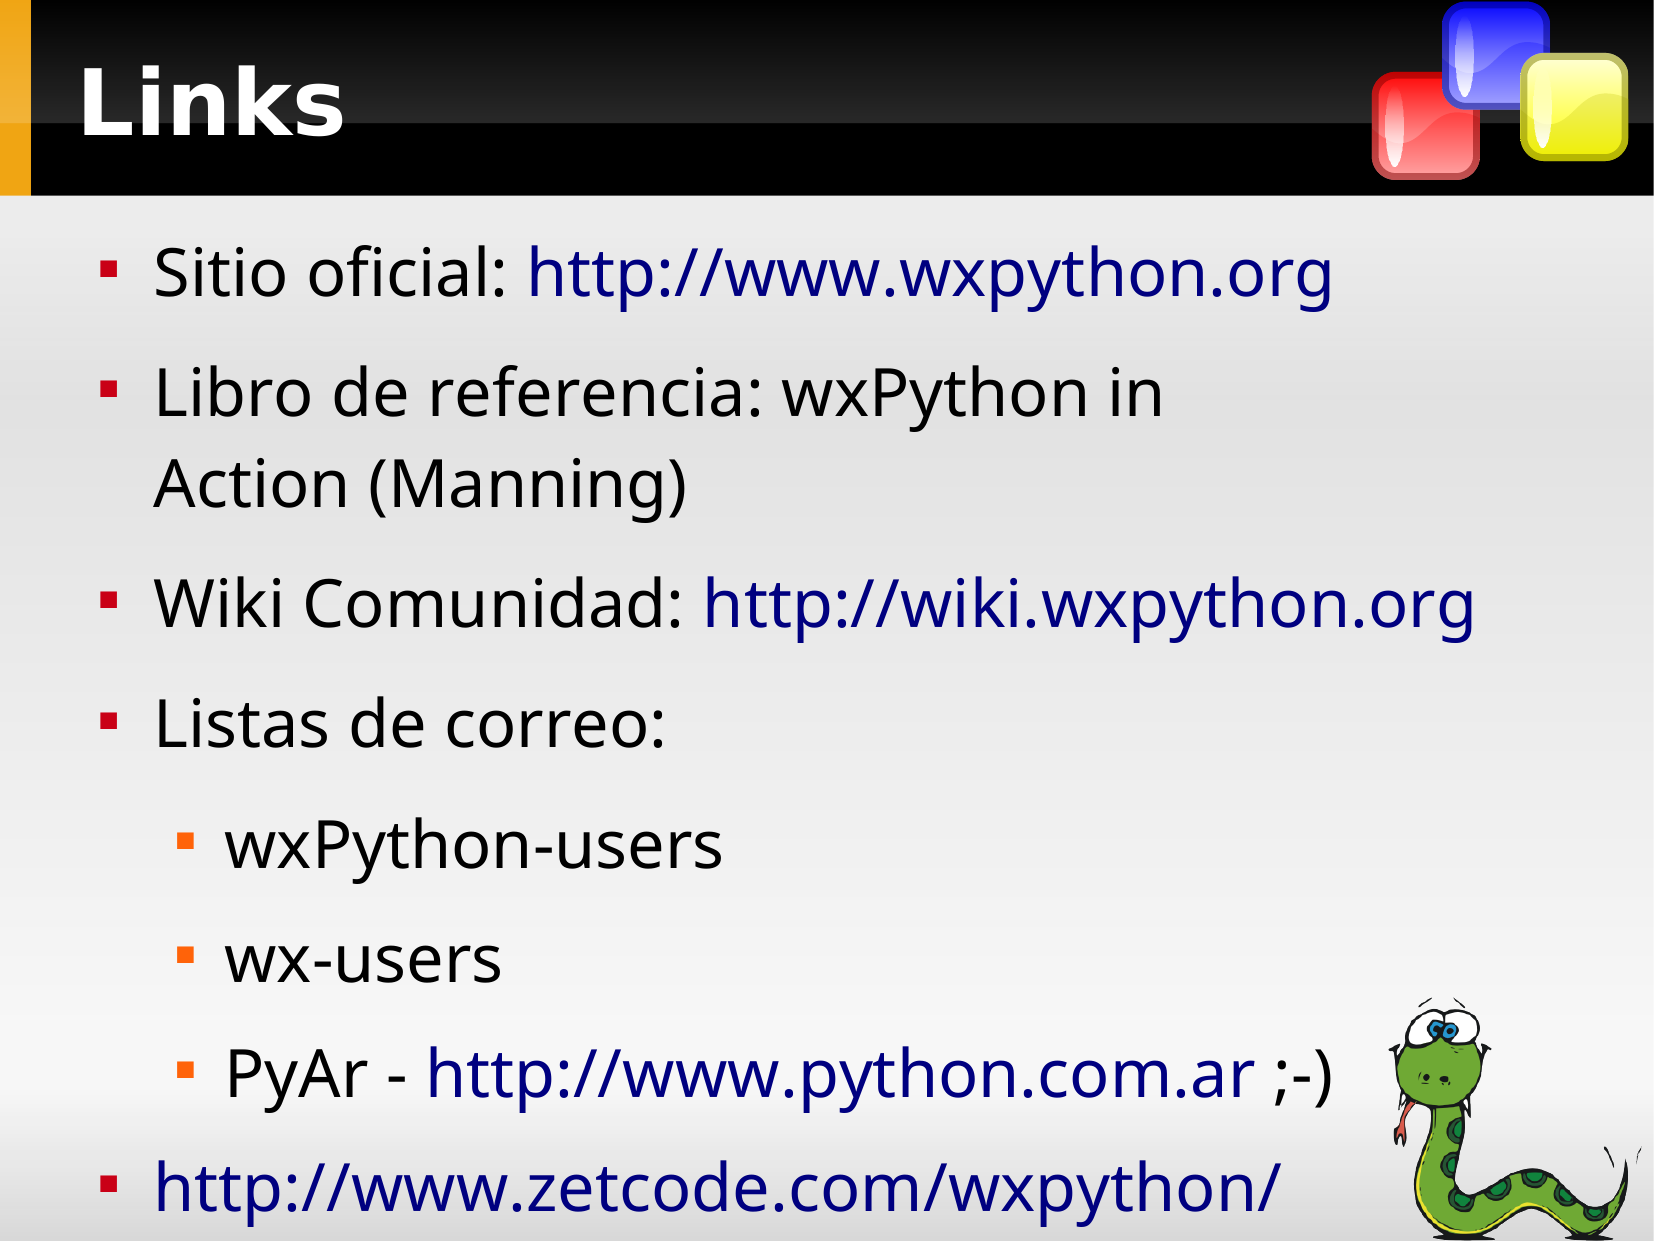

# Links
Sitio oficial: http://www.wxpython.org
Libro de referencia: wxPython in Action (Manning)
Wiki Comunidad: http://wiki.wxpython.org
Listas de correo:
wxPython-users
wx-users
PyAr - http://www.python.com.ar ;-)
http://www.zetcode.com/wxpython/
http://pablotilli.com.ar/